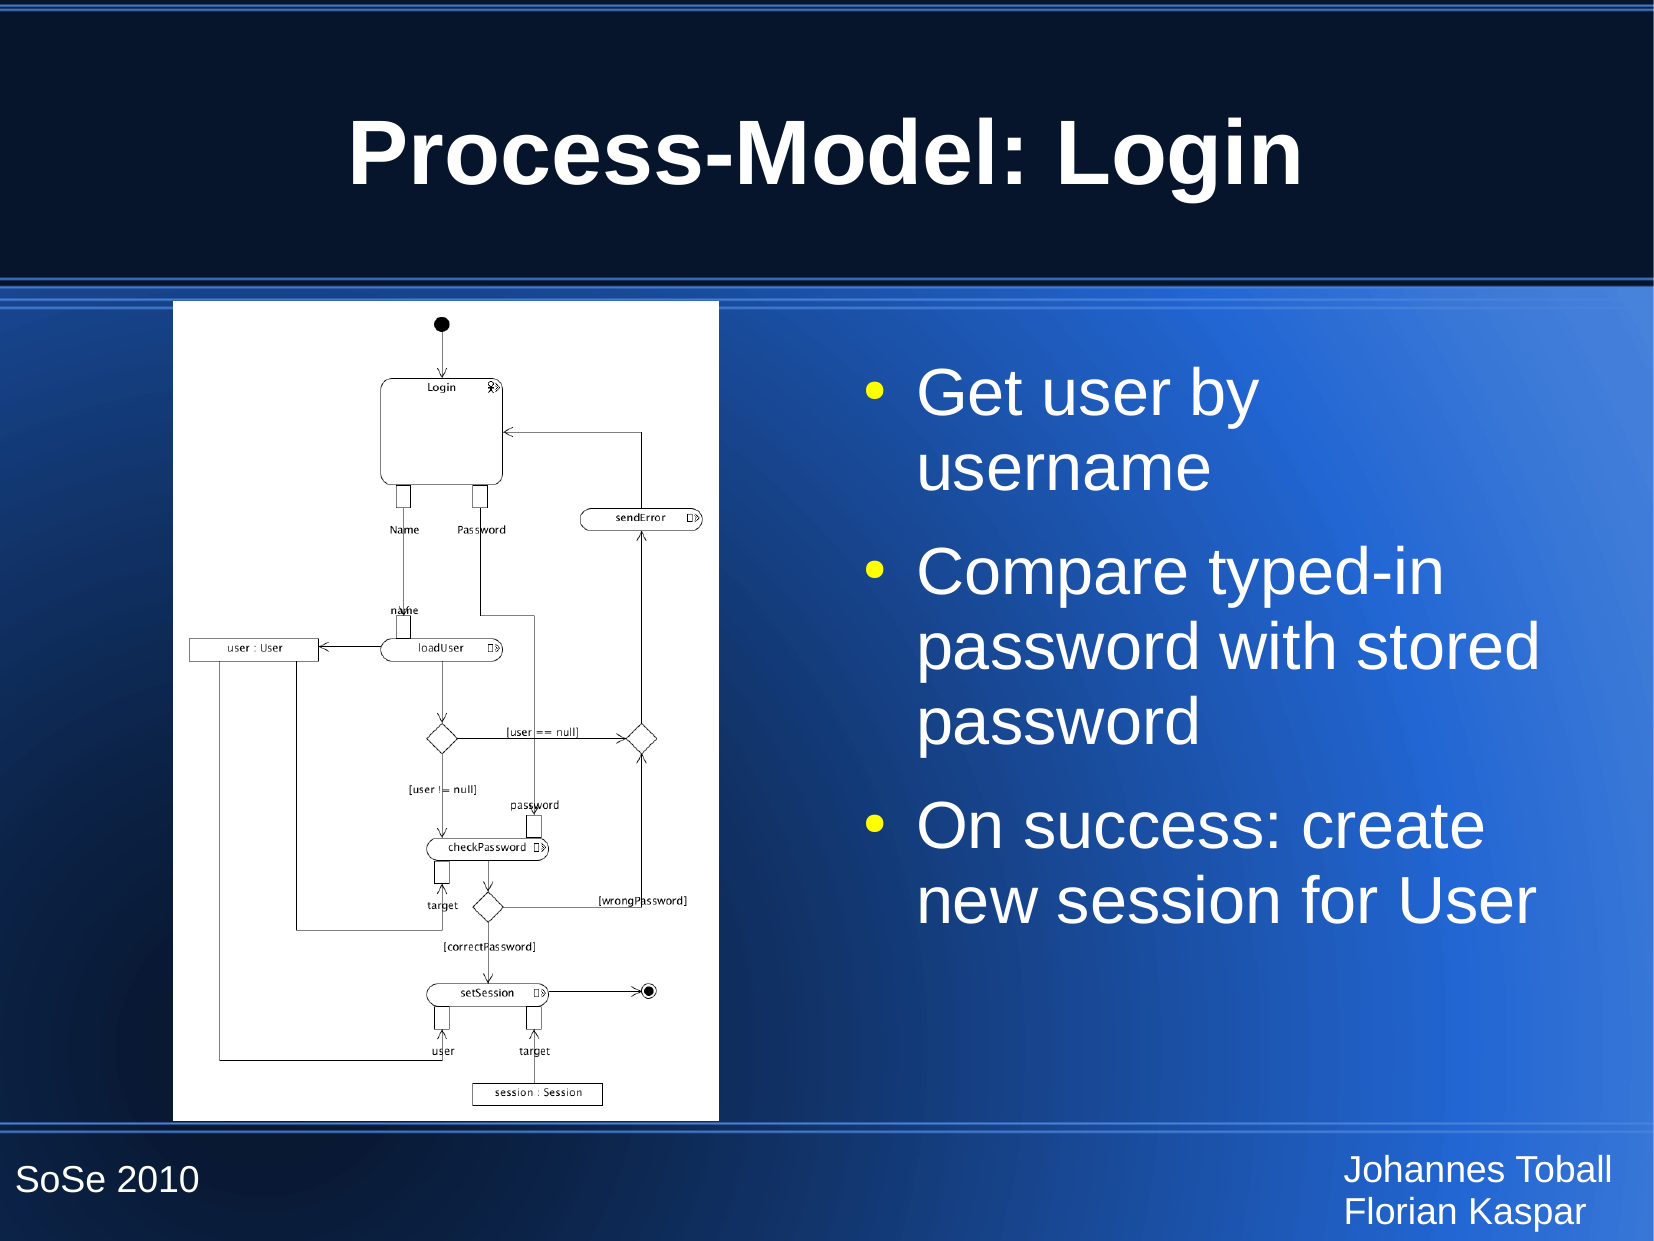

# Process-Model: Login
Get user by username
Compare typed-in password with stored password
On success: create new session for User
Johannes Toball
Florian Kaspar
SoSe 2010